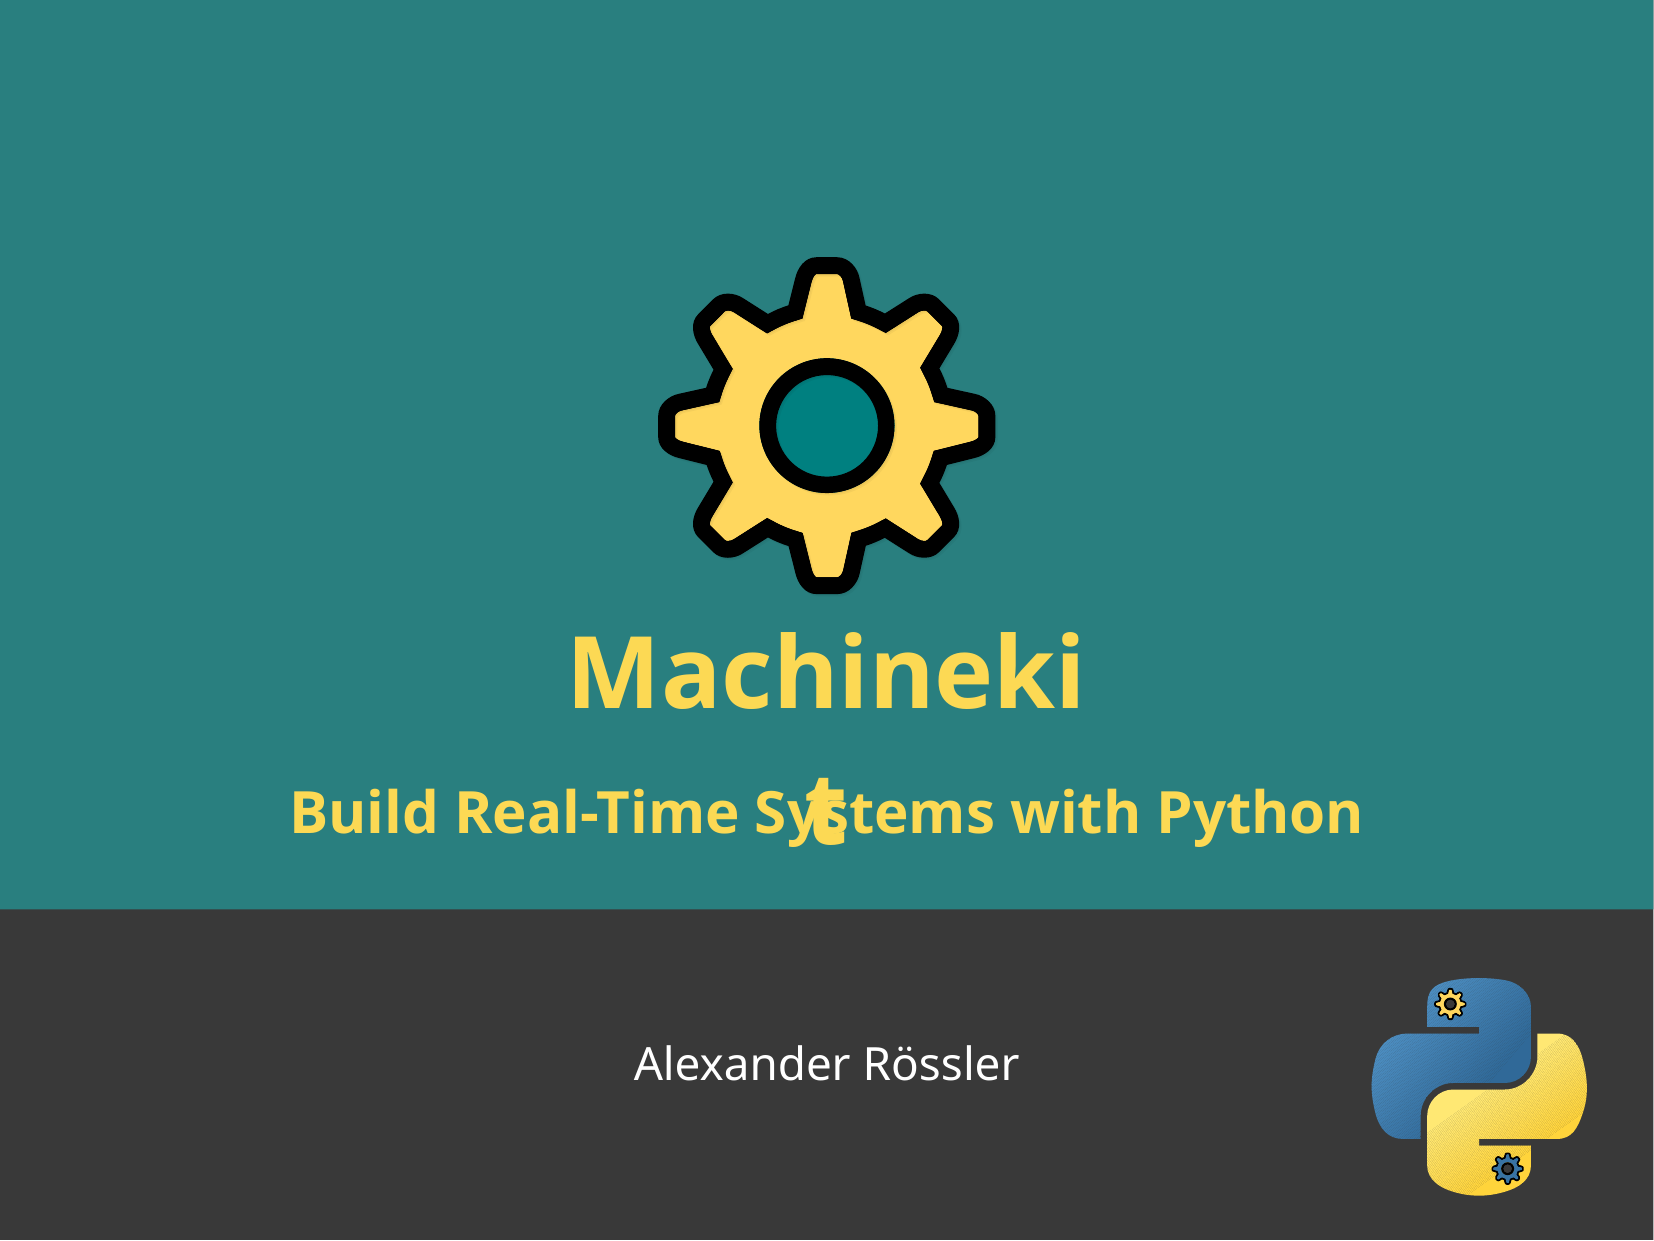

# Build Real-Time Systems with Python
Alexander Rössler